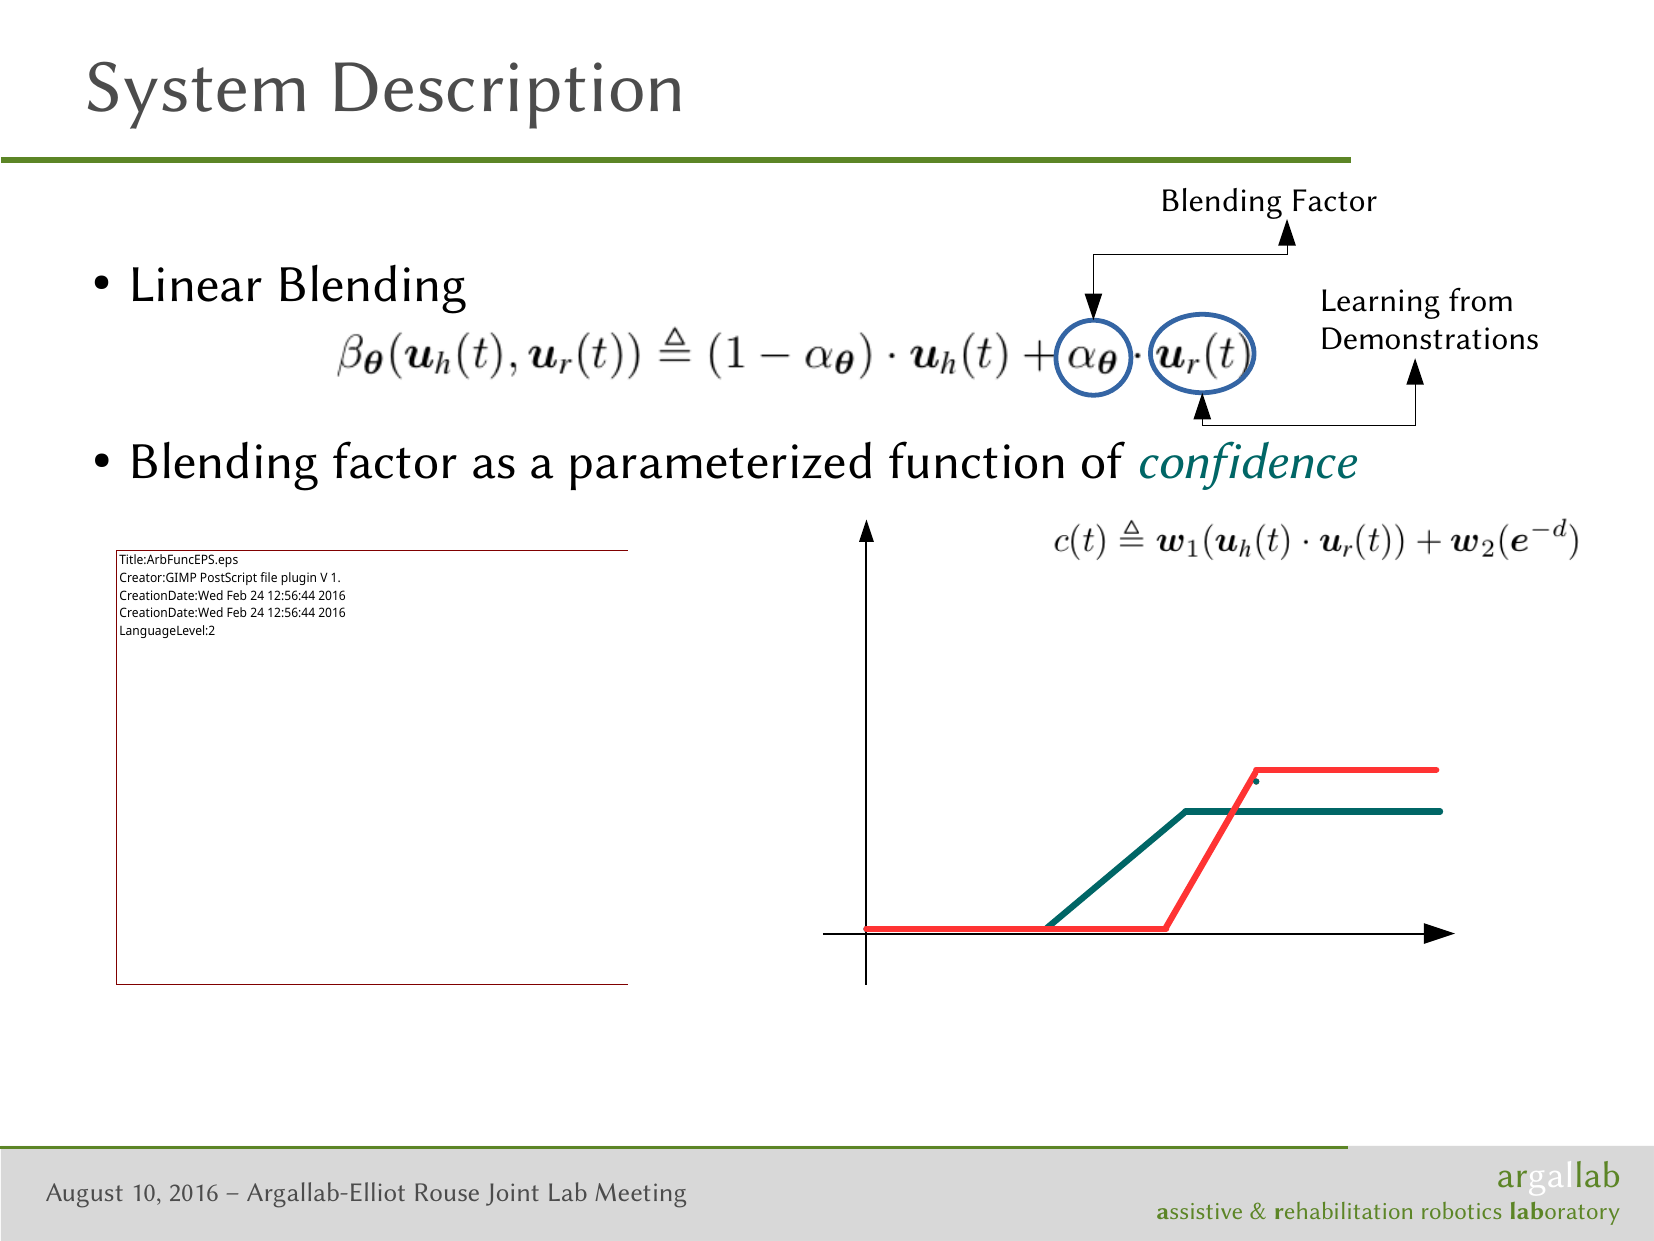

System Description
Blending Factor
Linear Blending
Learning from
Demonstrations
Blending factor as a parameterized function of confidence